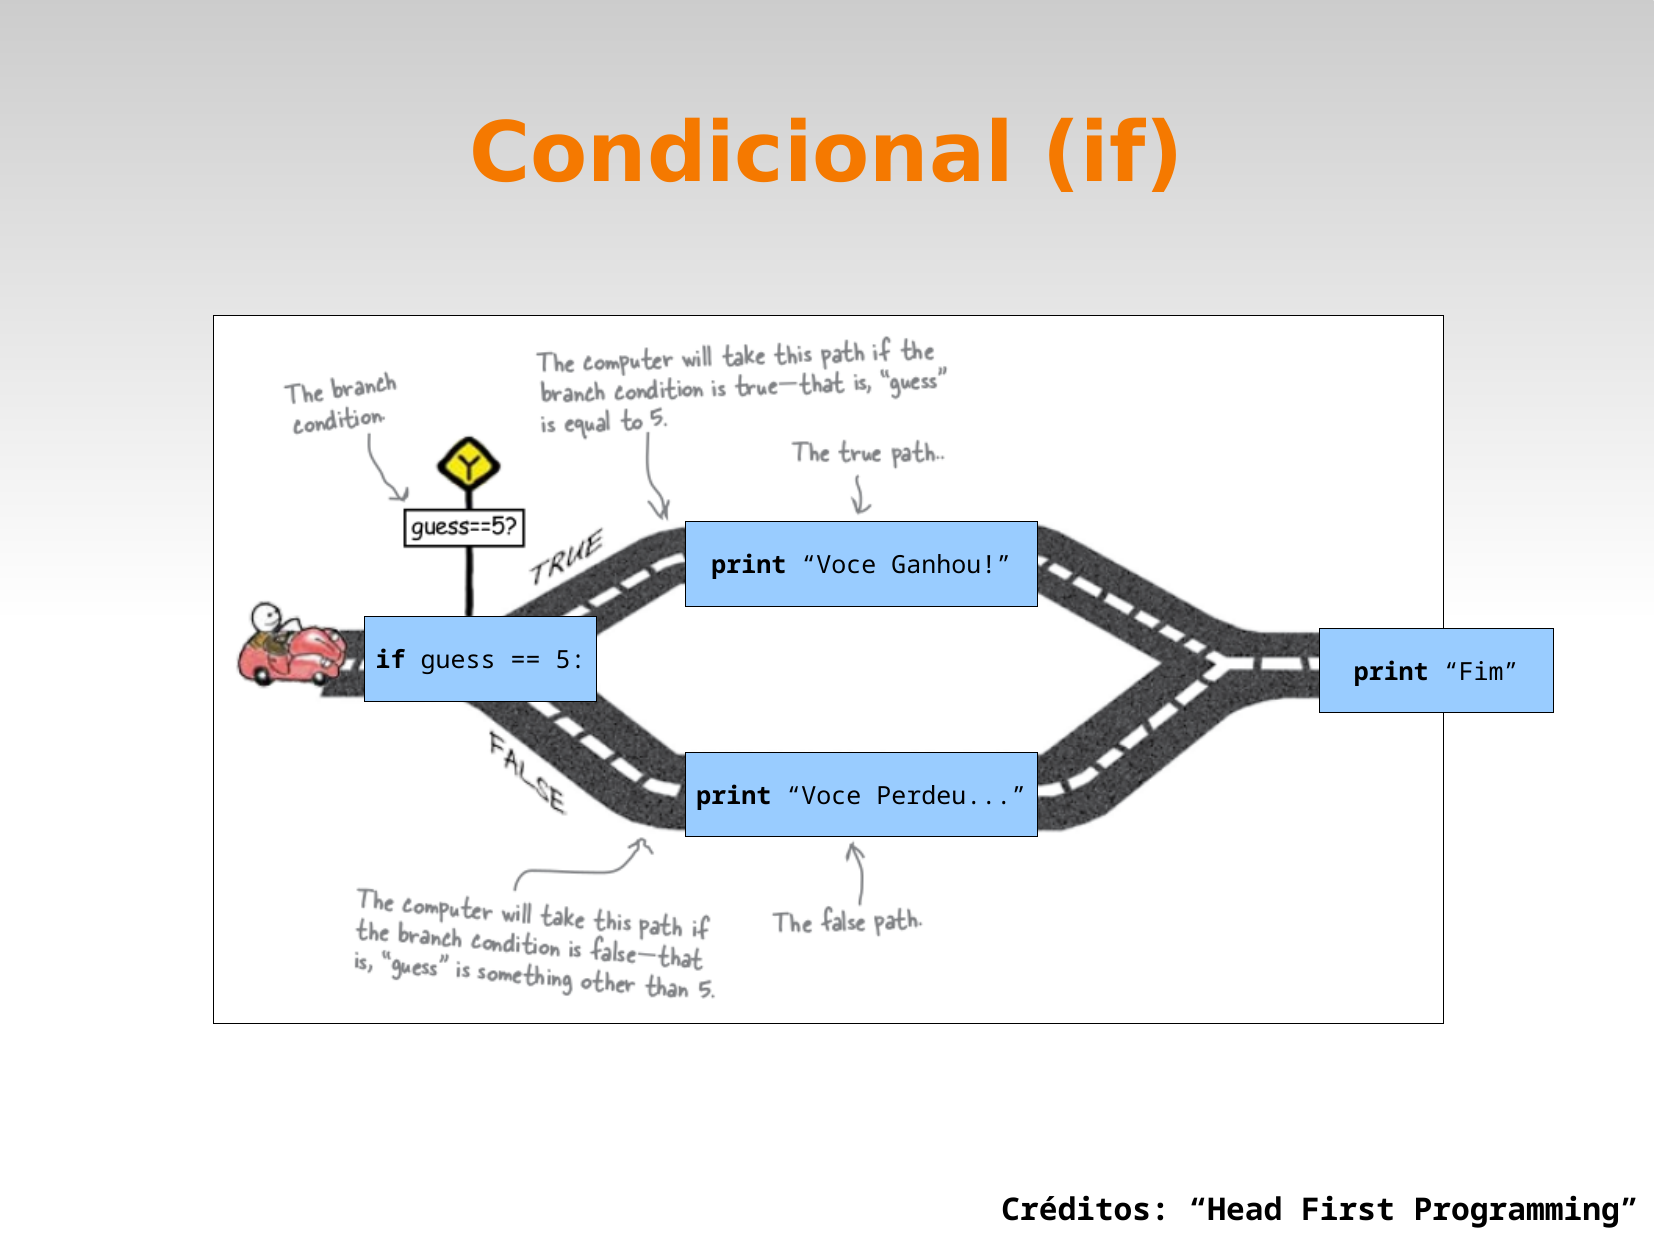

# Condicional (if)
print “Voce Ganhou!”
if guess == 5:
print “Fim”
print “Voce Perdeu...”
Créditos: “Head First Programming”